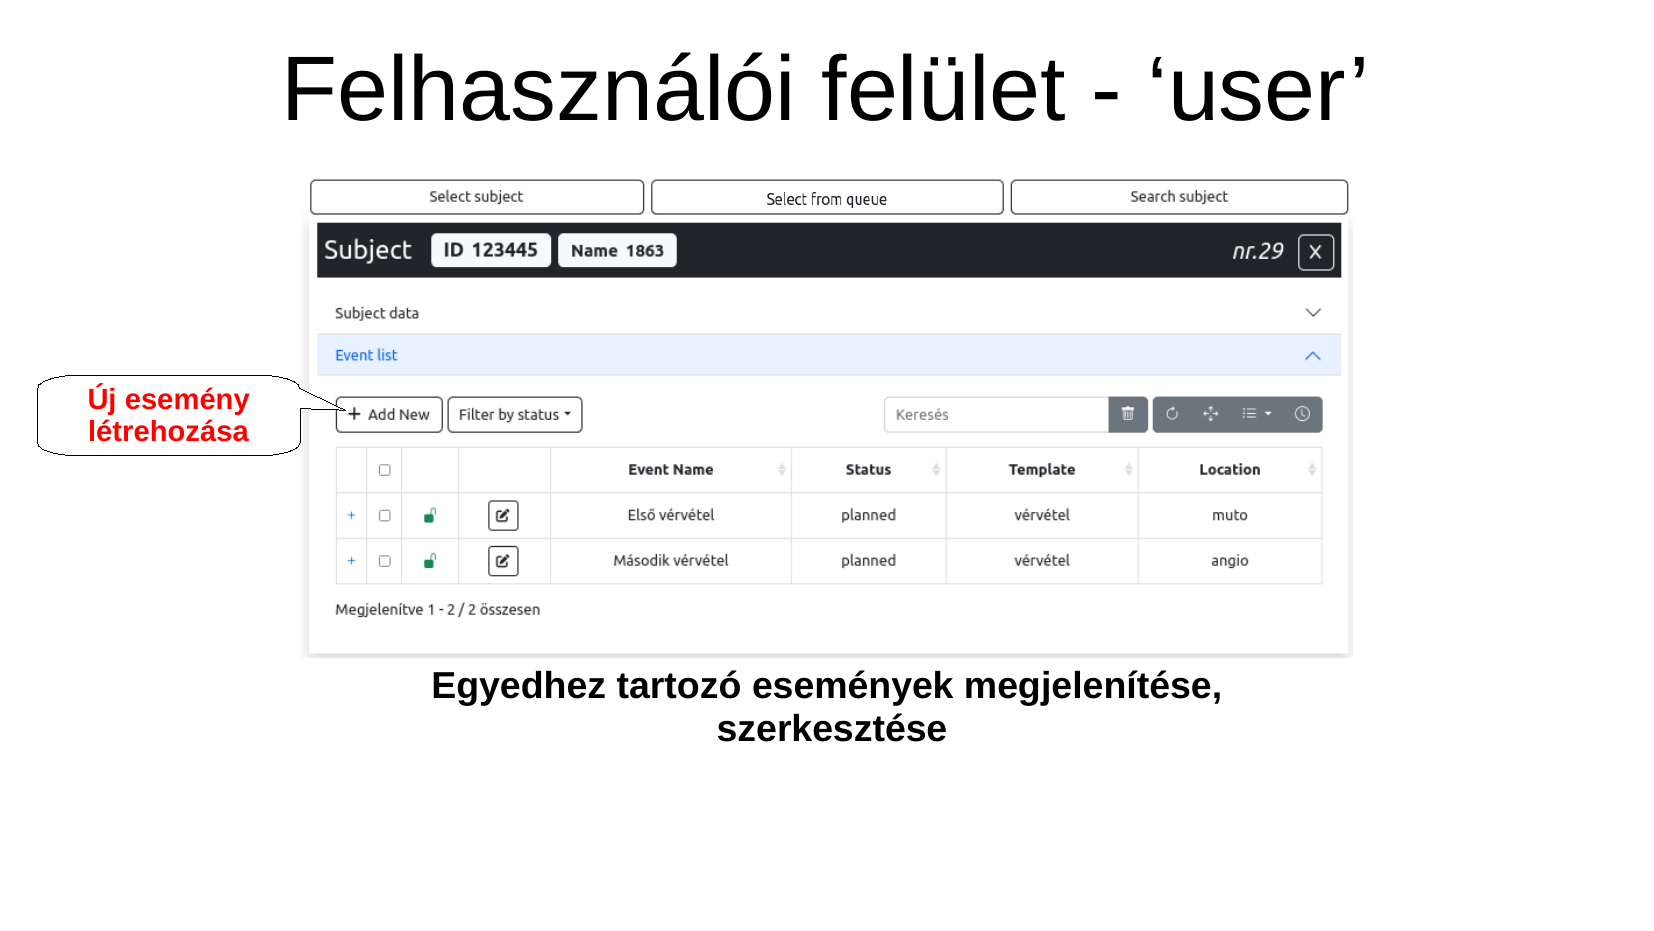

# Felhasználói felület - ‘user’
Egyedhez tartozó események megjelenítése,
 szerkesztése
Új esemény létrehozása